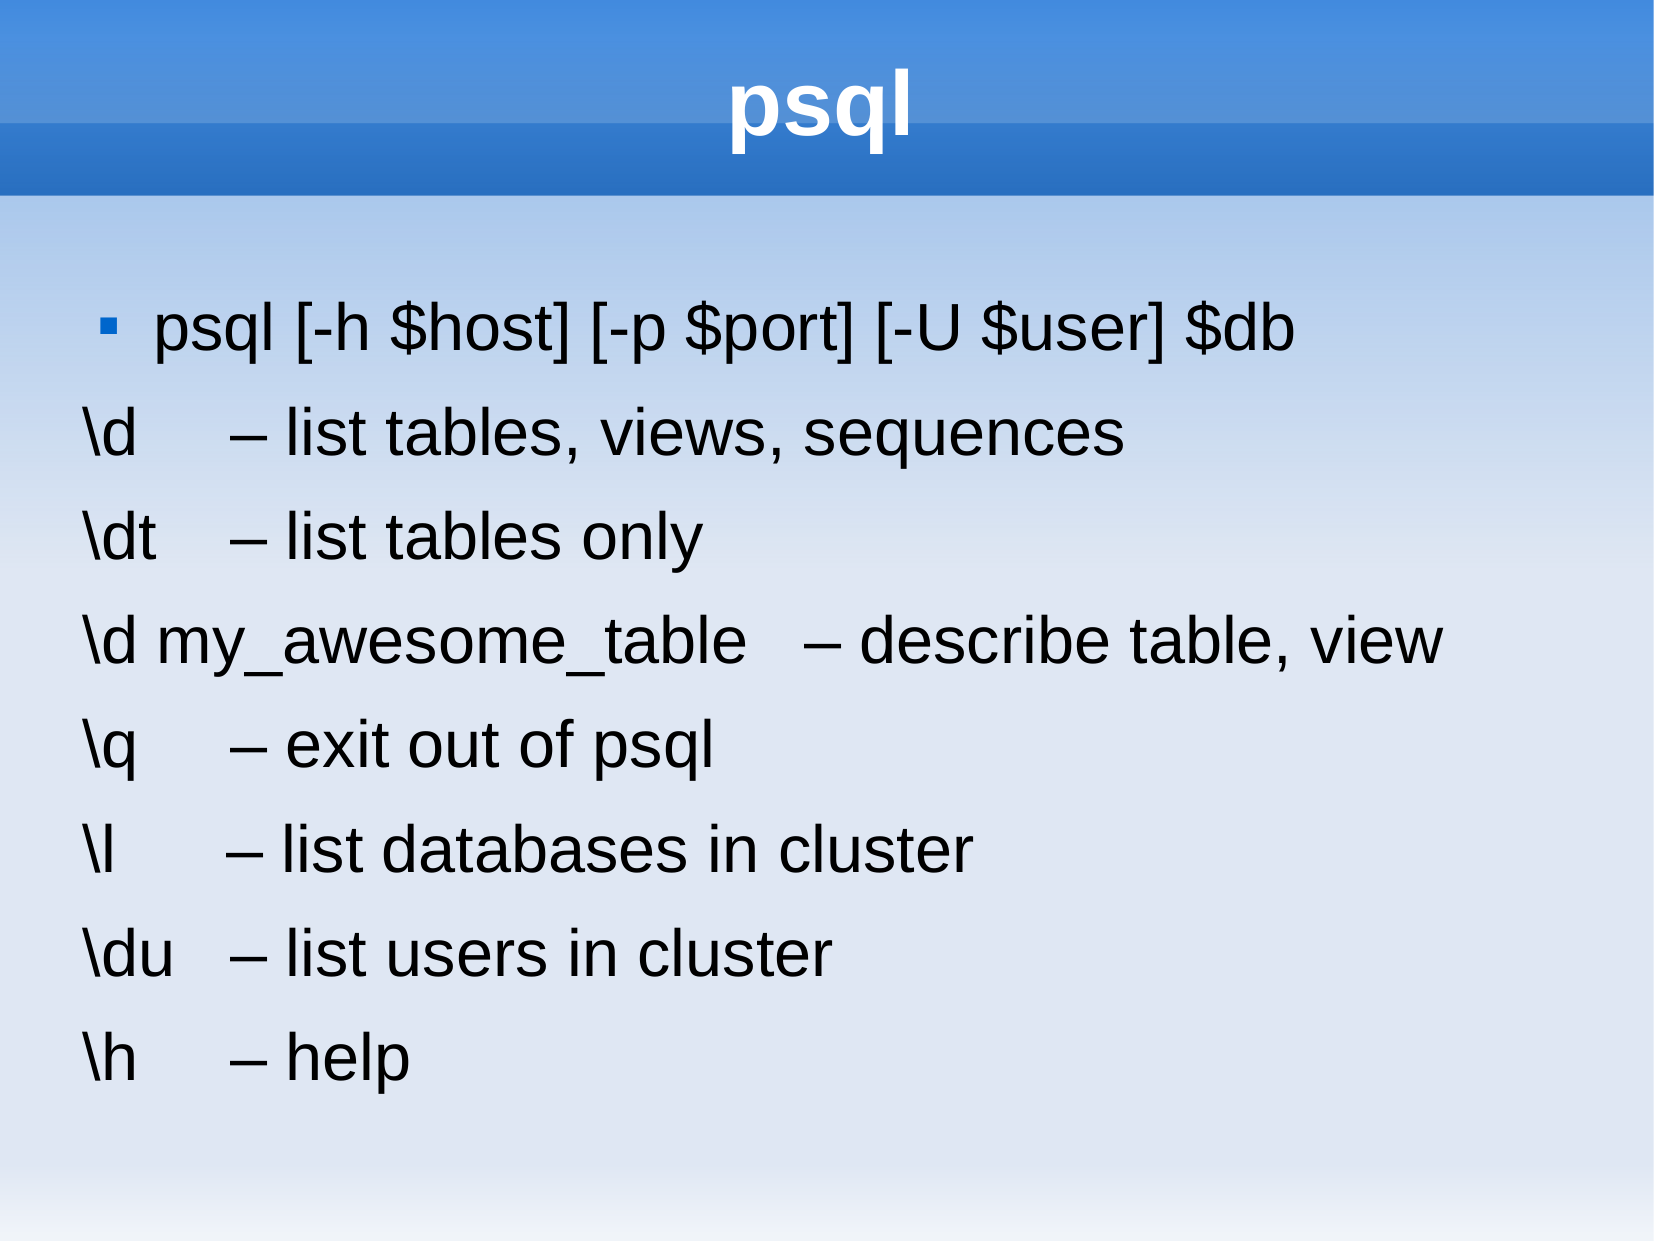

# psql
psql [-h $host] [-p $port] [-U $user] $db
\d – list tables, views, sequences
\dt – list tables only
\d my_awesome_table – describe table, view
\q – exit out of psql
\l – list databases in cluster
\du – list users in cluster
\h – help